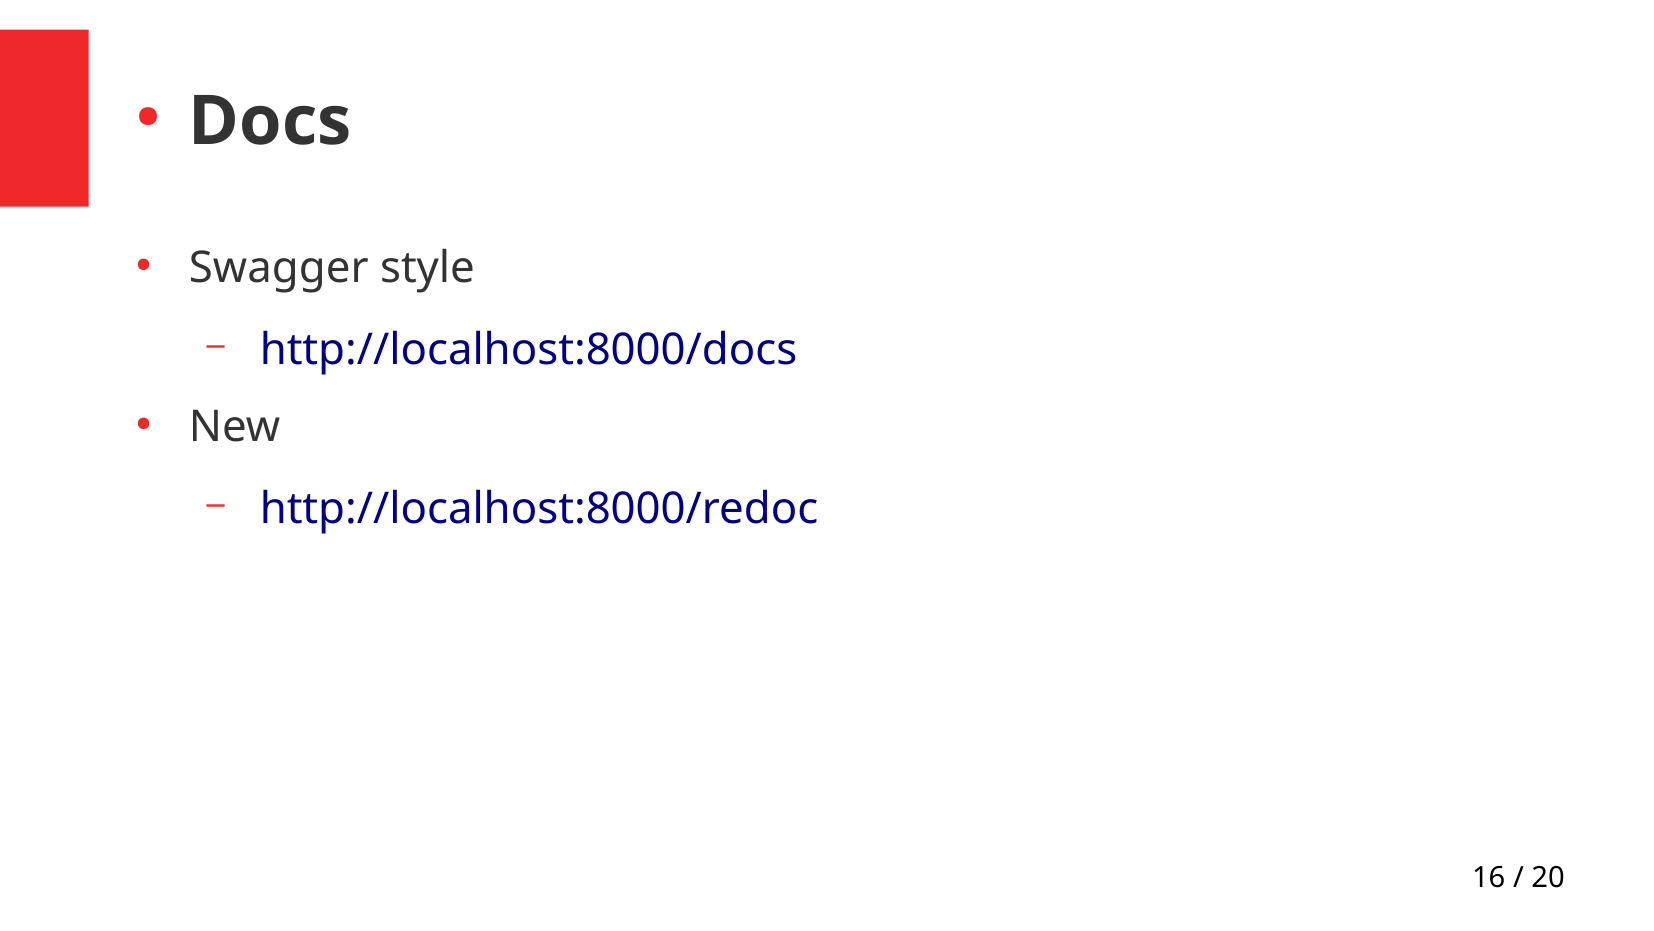

# Docs
Swagger style
http://localhost:8000/docs
New
http://localhost:8000/redoc
16